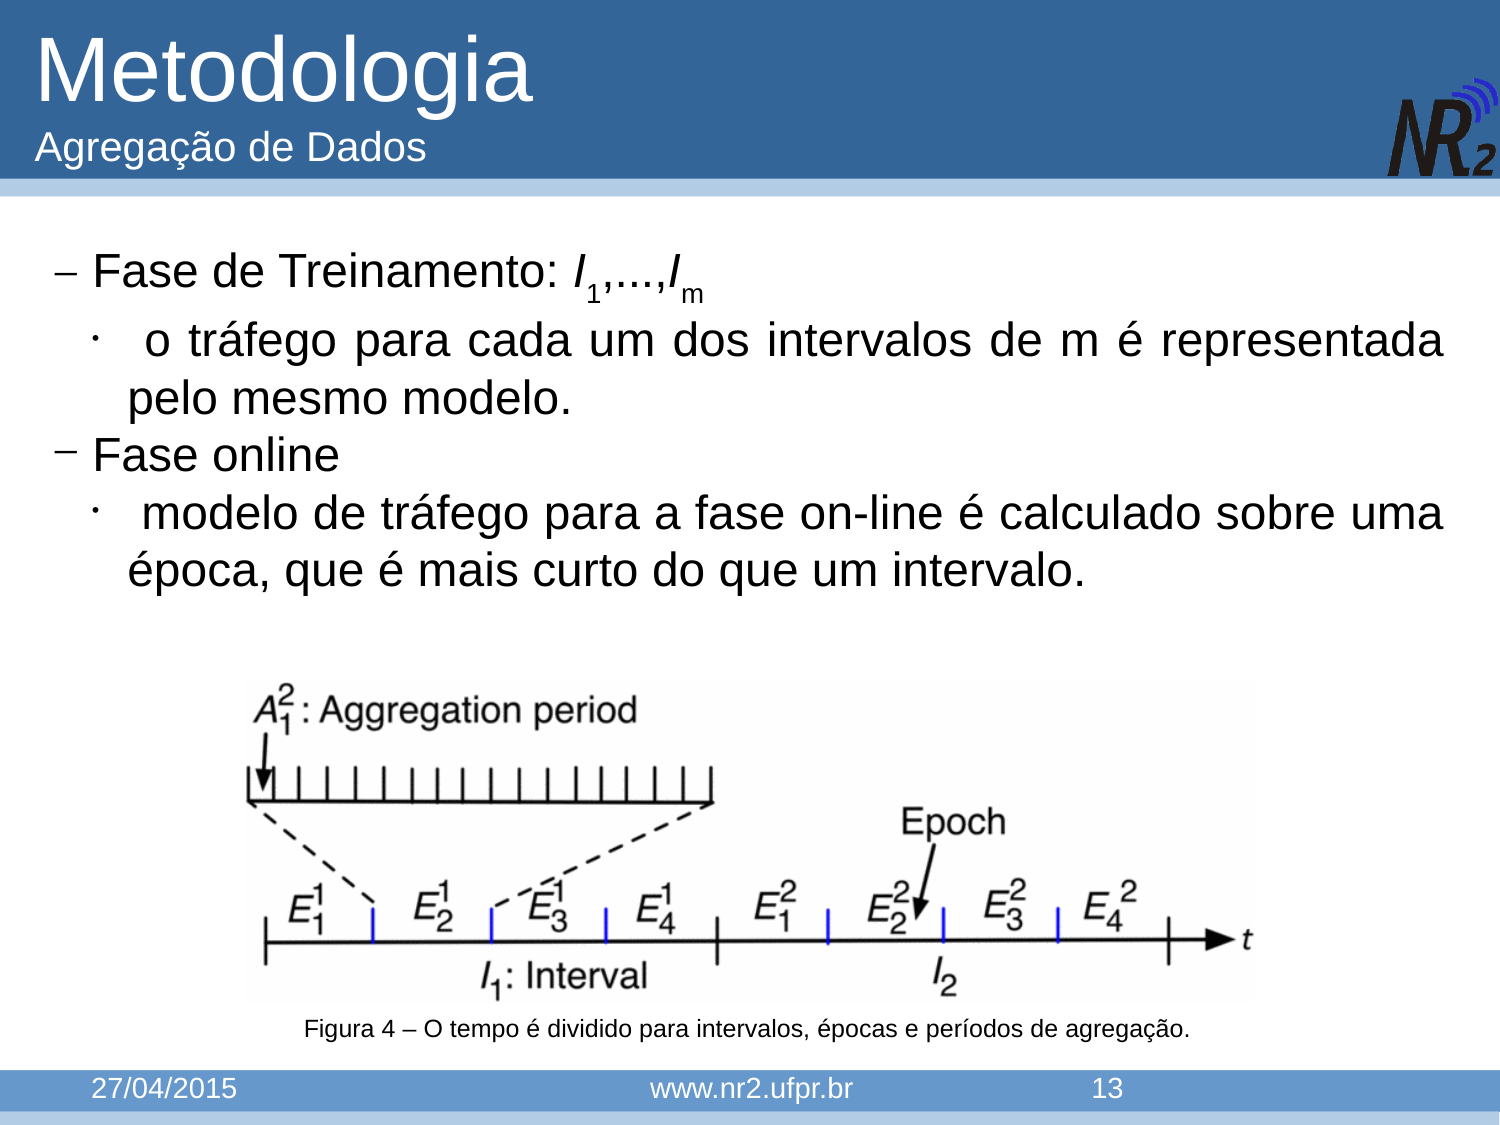

Metodologia
Agregação de Dados
 Fase de Treinamento: I1,...,Im
 o tráfego para cada um dos intervalos de m é representada pelo mesmo modelo.
 Fase online
 modelo de tráfego para a fase on-line é calculado sobre uma época, que é mais curto do que um intervalo.
Figura 4 – O tempo é dividido para intervalos, épocas e períodos de agregação.
27/04/2015
www.nr2.ufpr.br